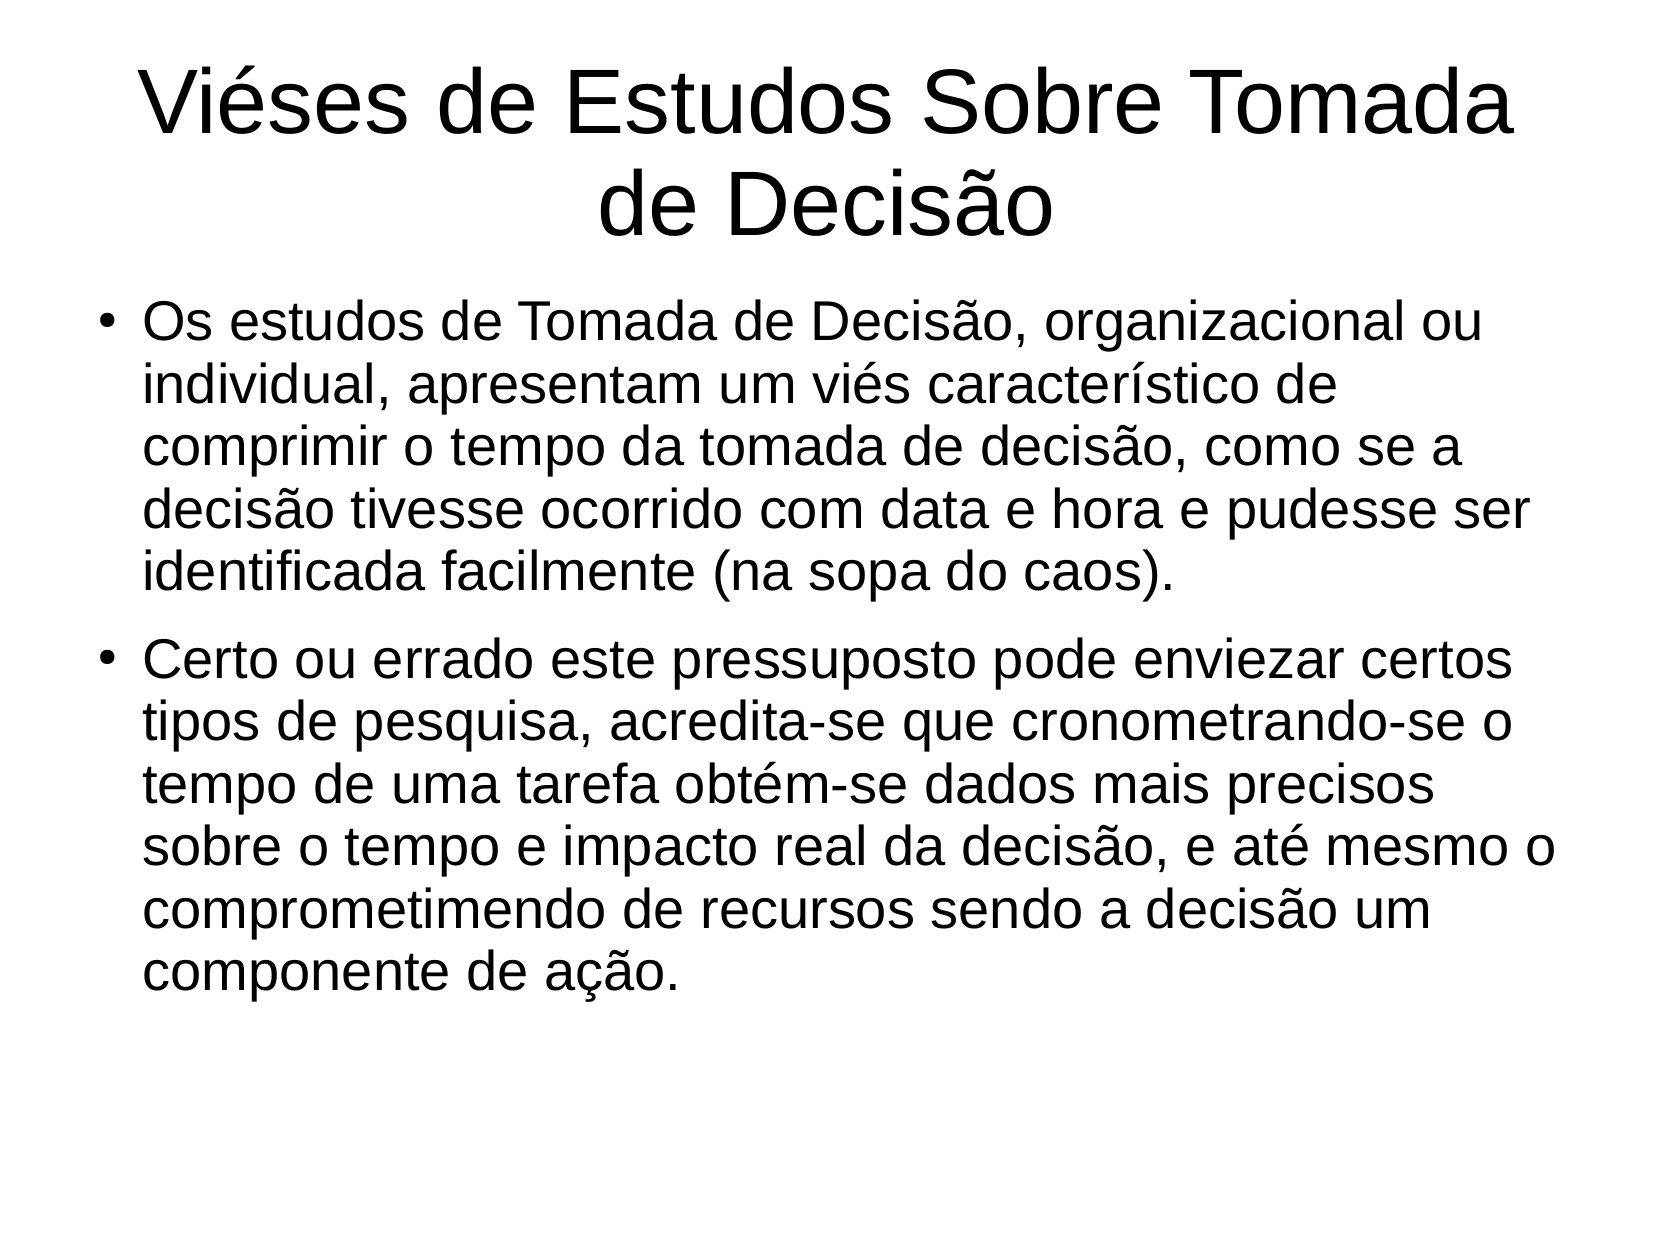

# Viéses de Estudos Sobre Tomada de Decisão
Os estudos de Tomada de Decisão, organizacional ou individual, apresentam um viés característico de comprimir o tempo da tomada de decisão, como se a decisão tivesse ocorrido com data e hora e pudesse ser identificada facilmente (na sopa do caos).
Certo ou errado este pressuposto pode enviezar certos tipos de pesquisa, acredita-se que cronometrando-se o tempo de uma tarefa obtém-se dados mais precisos sobre o tempo e impacto real da decisão, e até mesmo o comprometimendo de recursos sendo a decisão um componente de ação.